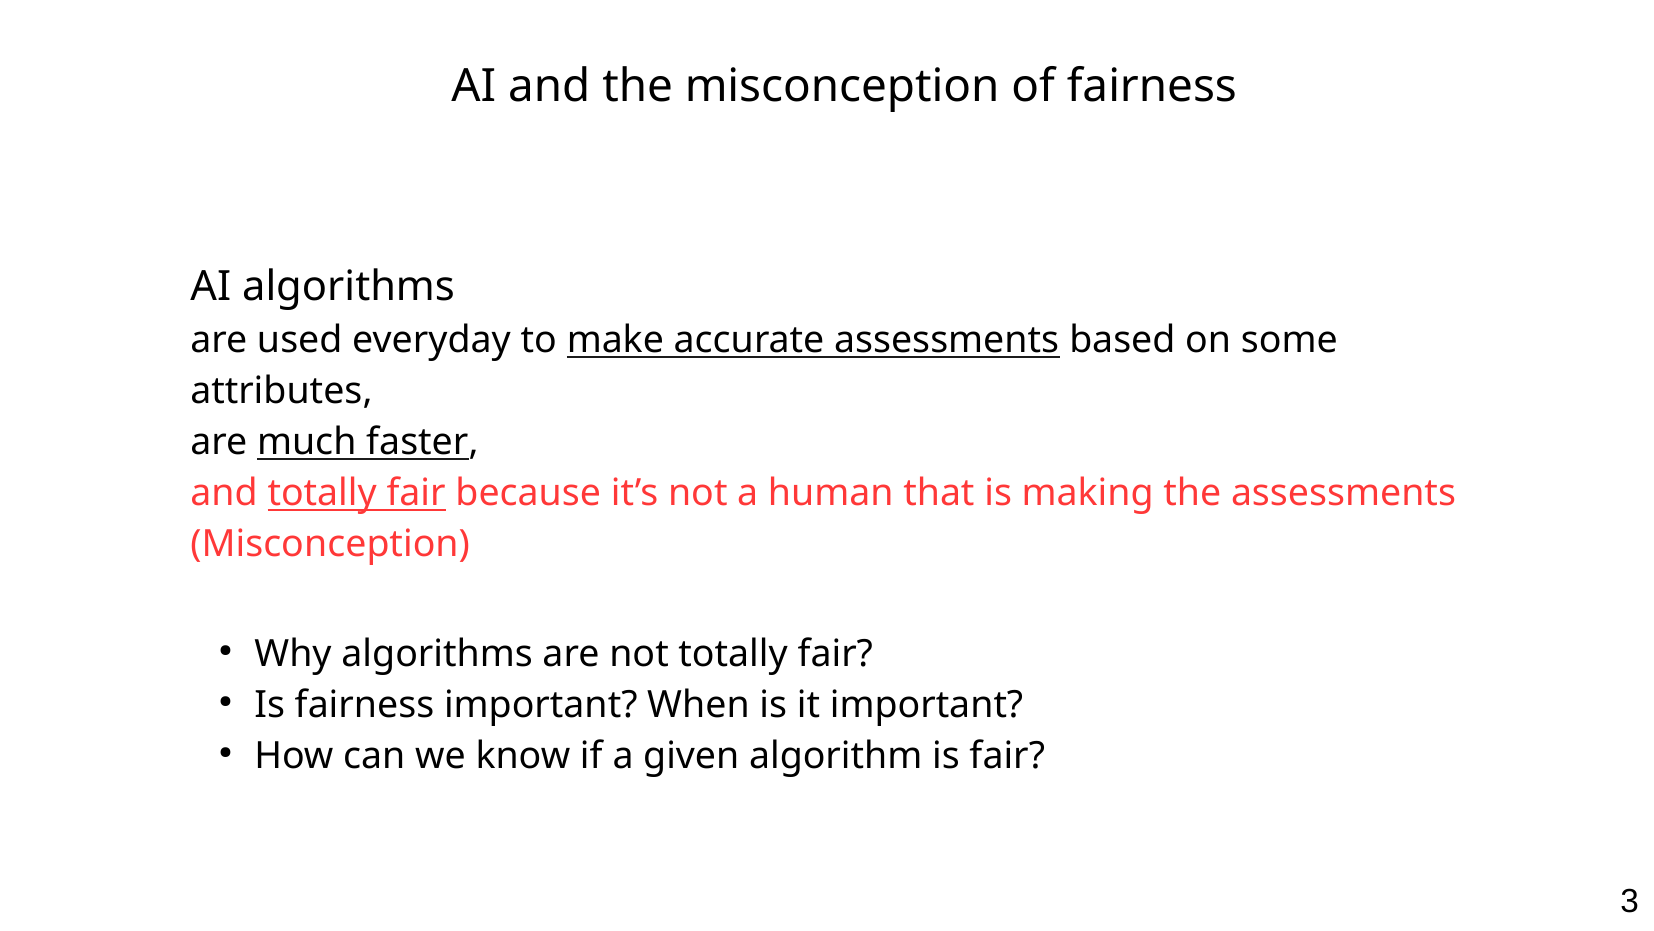

AI and the misconception of fairness
AI algorithms
are used everyday to make accurate assessments based on some attributes,
are much faster,
and totally fair because it’s not a human that is making the assessments (Misconception)
Why algorithms are not totally fair?
Is fairness important? When is it important?
How can we know if a given algorithm is fair?